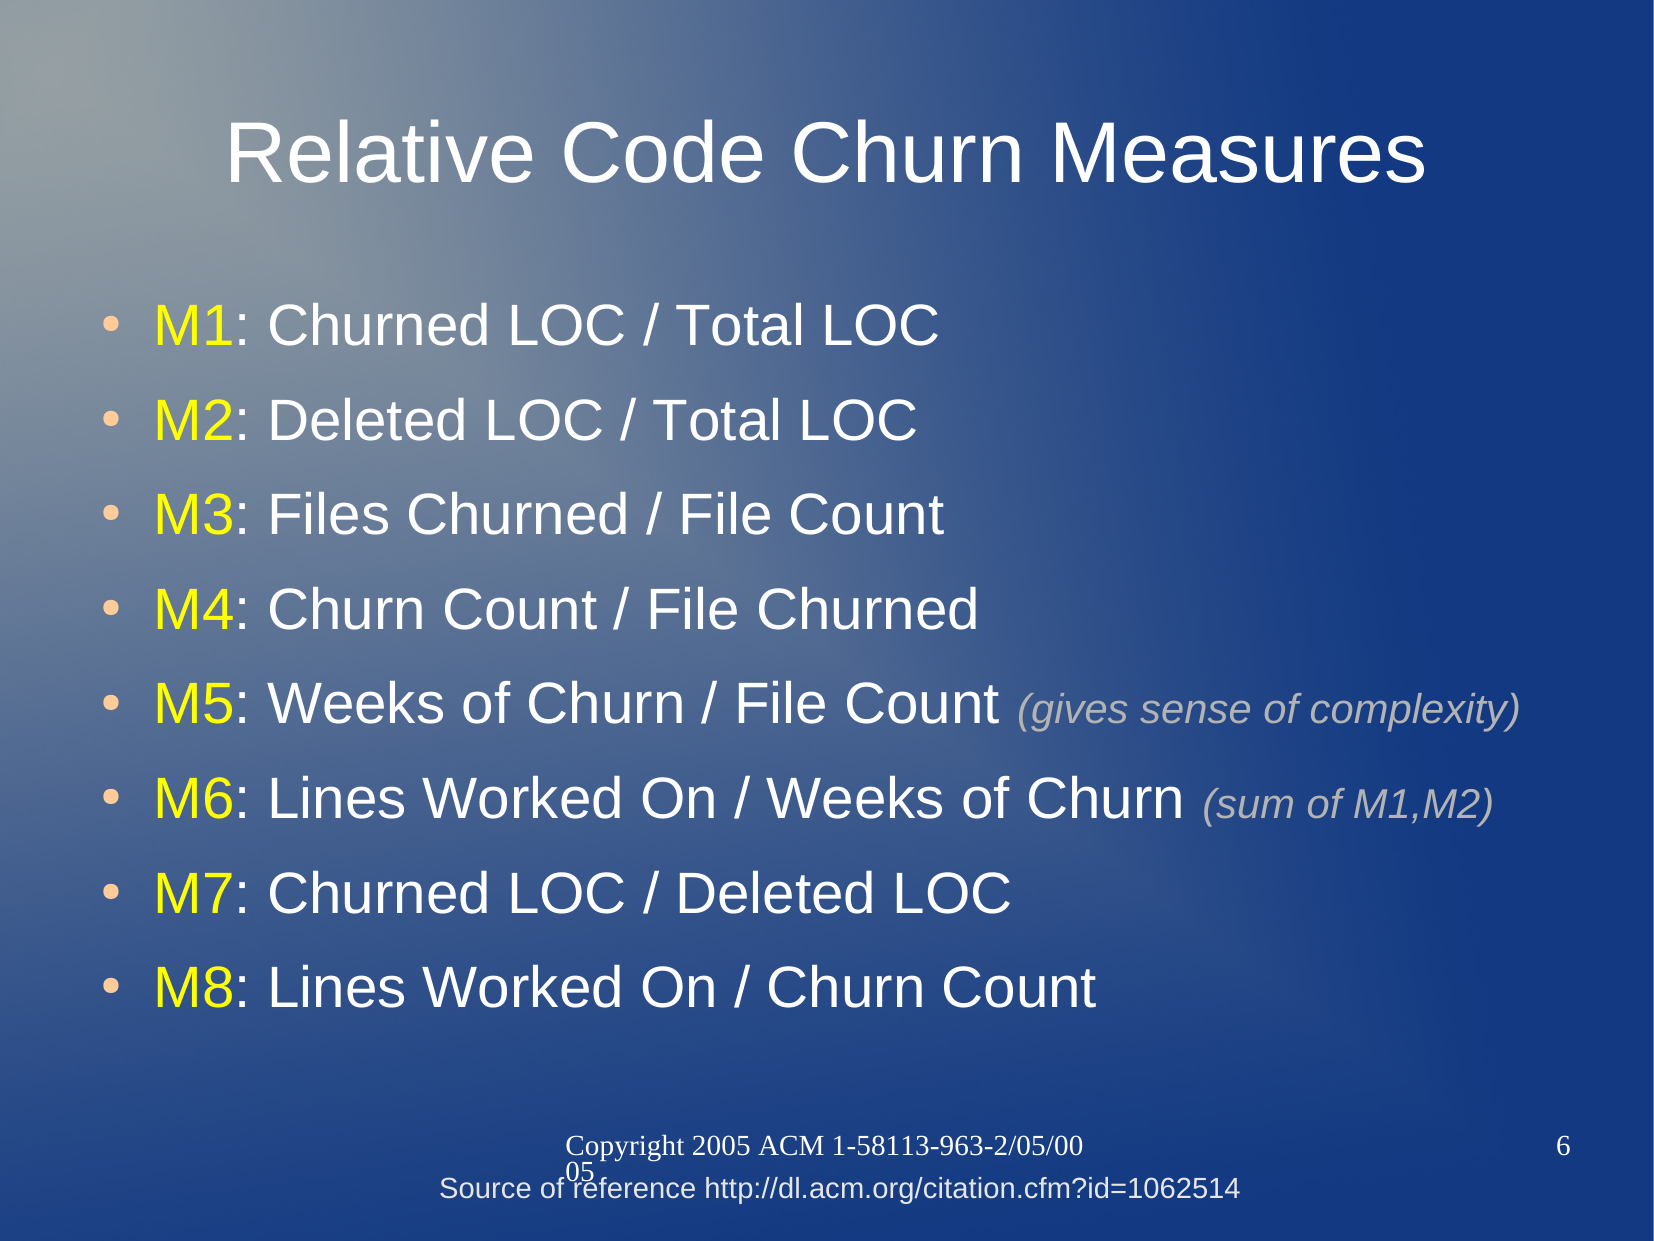

# Relative Code Churn Measures
M1: Churned LOC / Total LOC
M2: Deleted LOC / Total LOC
M3: Files Churned / File Count
M4: Churn Count / File Churned
M5: Weeks of Churn / File Count (gives sense of complexity)
M6: Lines Worked On / Weeks of Churn (sum of M1,M2)
M7: Churned LOC / Deleted LOC
M8: Lines Worked On / Churn Count
Copyright 2005 ACM 1-58113-963-2/05/0005
6
Source of reference http://dl.acm.org/citation.cfm?id=1062514